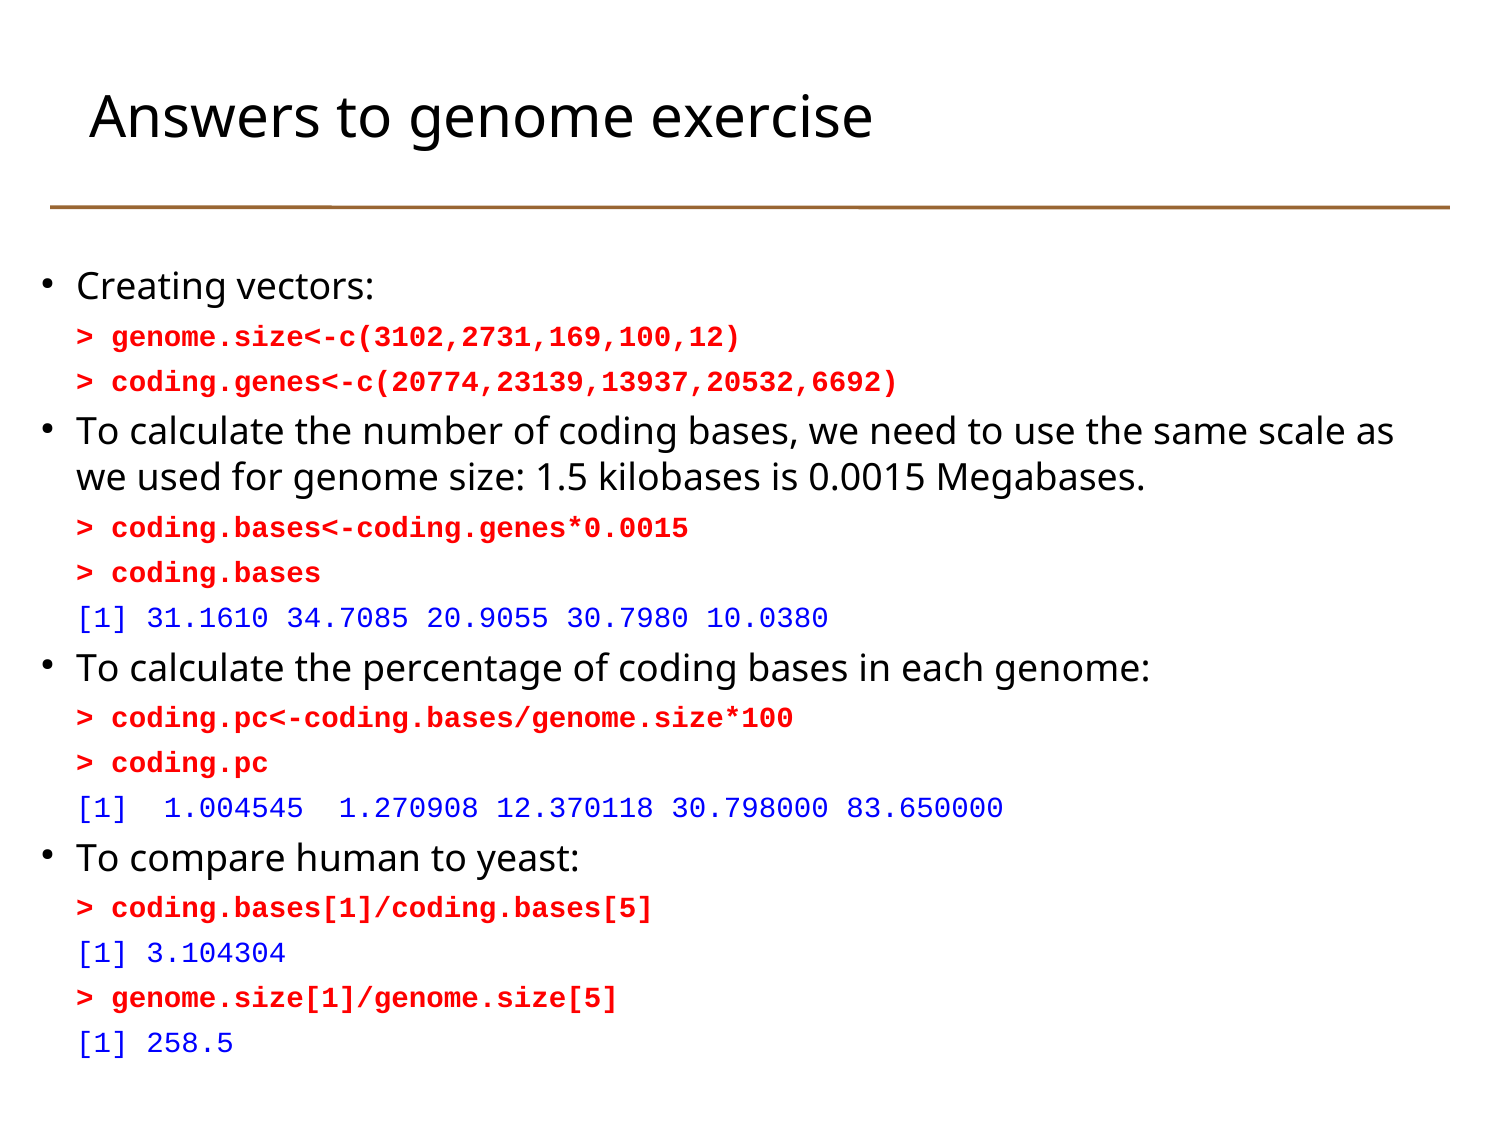

# Answers to genome exercise
Creating vectors:
> genome.size<-c(3102,2731,169,100,12)
> coding.genes<-c(20774,23139,13937,20532,6692)
To calculate the number of coding bases, we need to use the same scale as we used for genome size: 1.5 kilobases is 0.0015 Megabases.
> coding.bases<-coding.genes*0.0015
> coding.bases
[1] 31.1610 34.7085 20.9055 30.7980 10.0380
To calculate the percentage of coding bases in each genome:
> coding.pc<-coding.bases/genome.size*100
> coding.pc
[1] 1.004545 1.270908 12.370118 30.798000 83.650000
To compare human to yeast:
> coding.bases[1]/coding.bases[5]
[1] 3.104304
> genome.size[1]/genome.size[5]
[1] 258.5